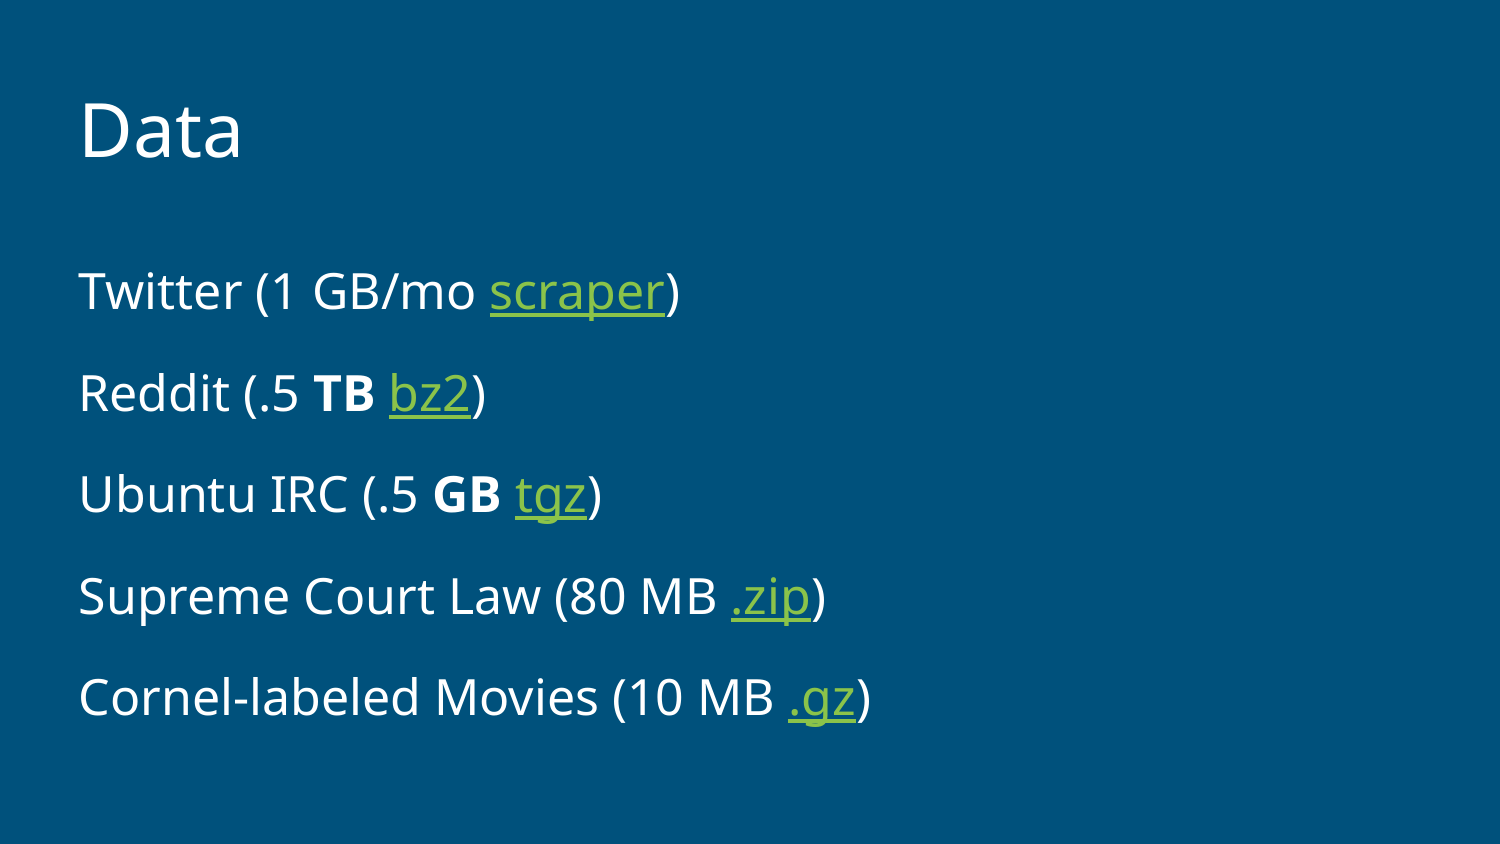

# Data
Twitter (1 GB/mo scraper)
Reddit (.5 TB bz2)
Ubuntu IRC (.5 GB tgz)
Supreme Court Law (80 MB .zip)
Cornel-labeled Movies (10 MB .gz)